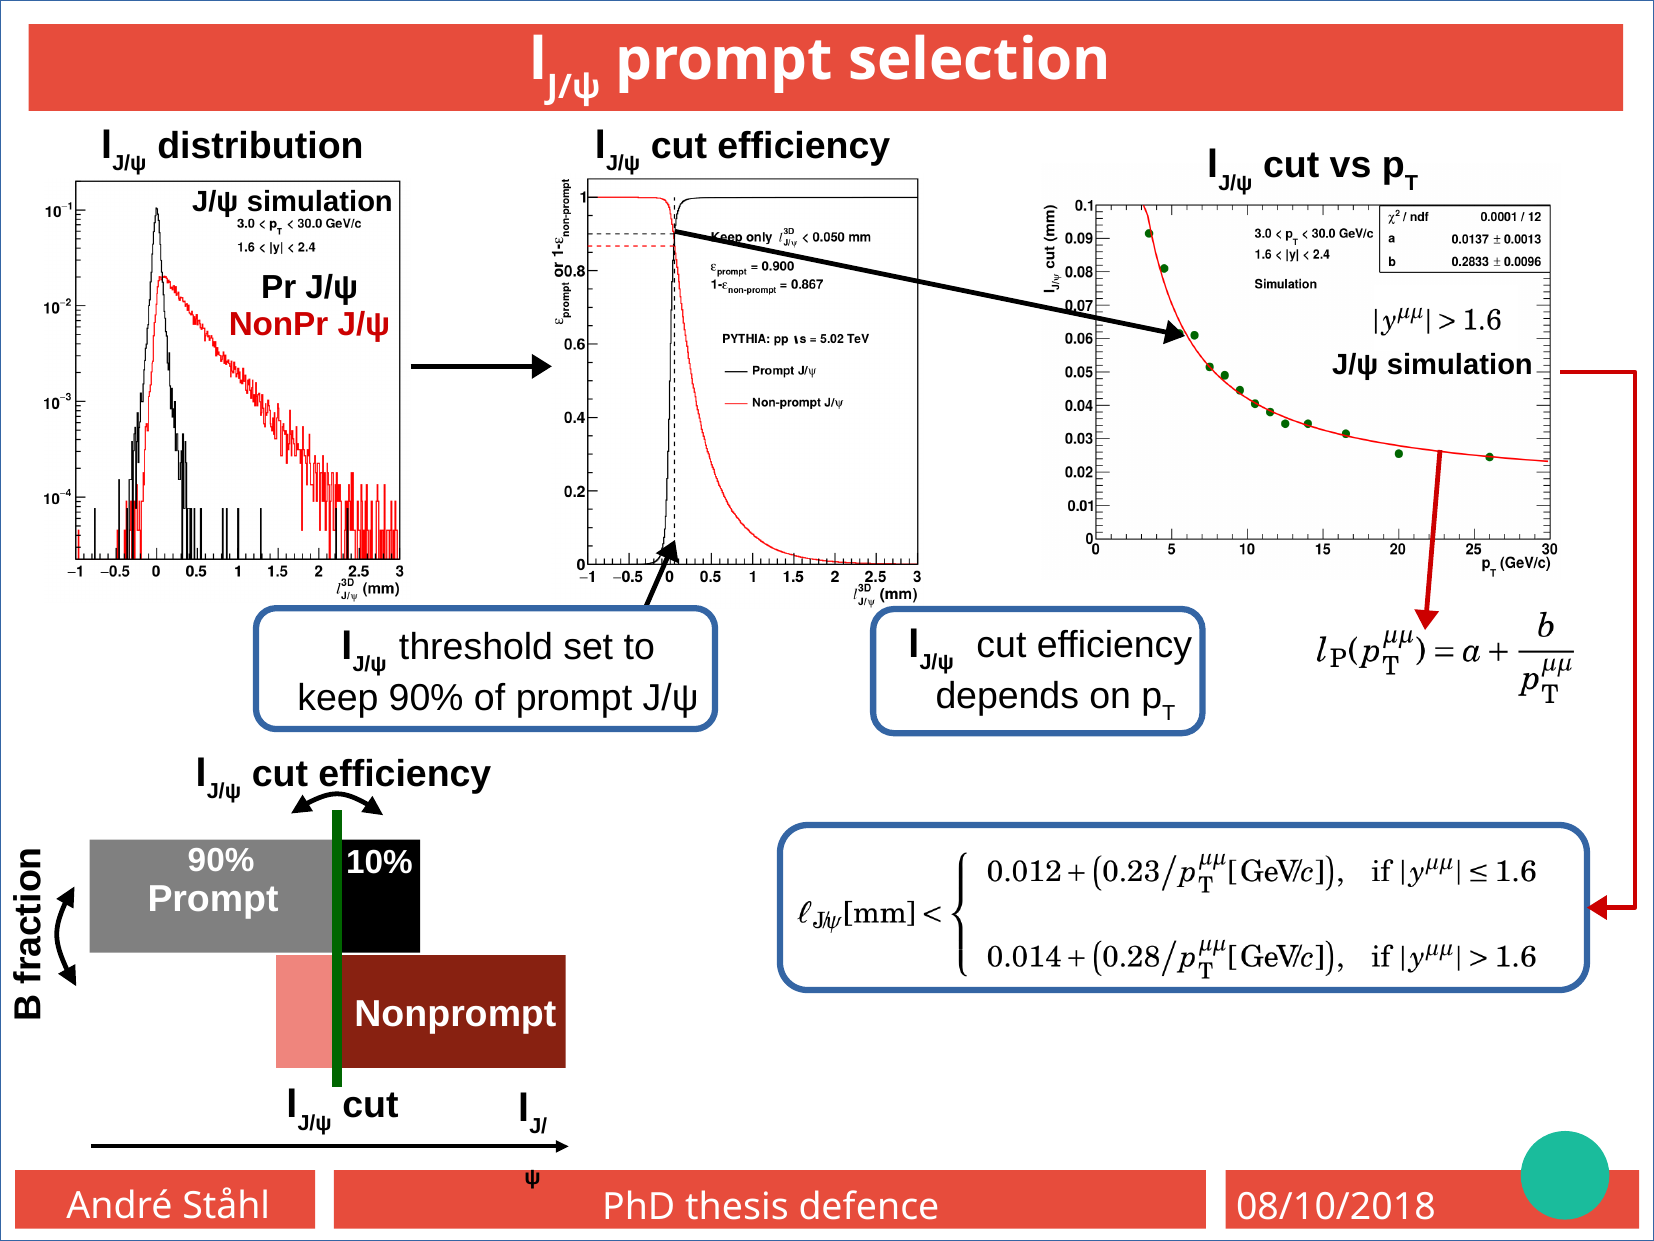

# lJ/ψ prompt selection
lJ/ψ distribution
lJ/ψ cut efficiency
lJ/ψ cut vs pT
J/ψ simulation
Pr J/ψ
NonPr J/ψ
J/ψ simulation
lJ/ψ threshold set to
keep 90% of prompt J/ψ
lJ/ψ cut efficiency
depends on pT
lJ/ψ cut efficiency
90%
10%
Prompt
B fraction
Nonprompt
lJ/ψ cut
lJ/ψ
08/10/2018